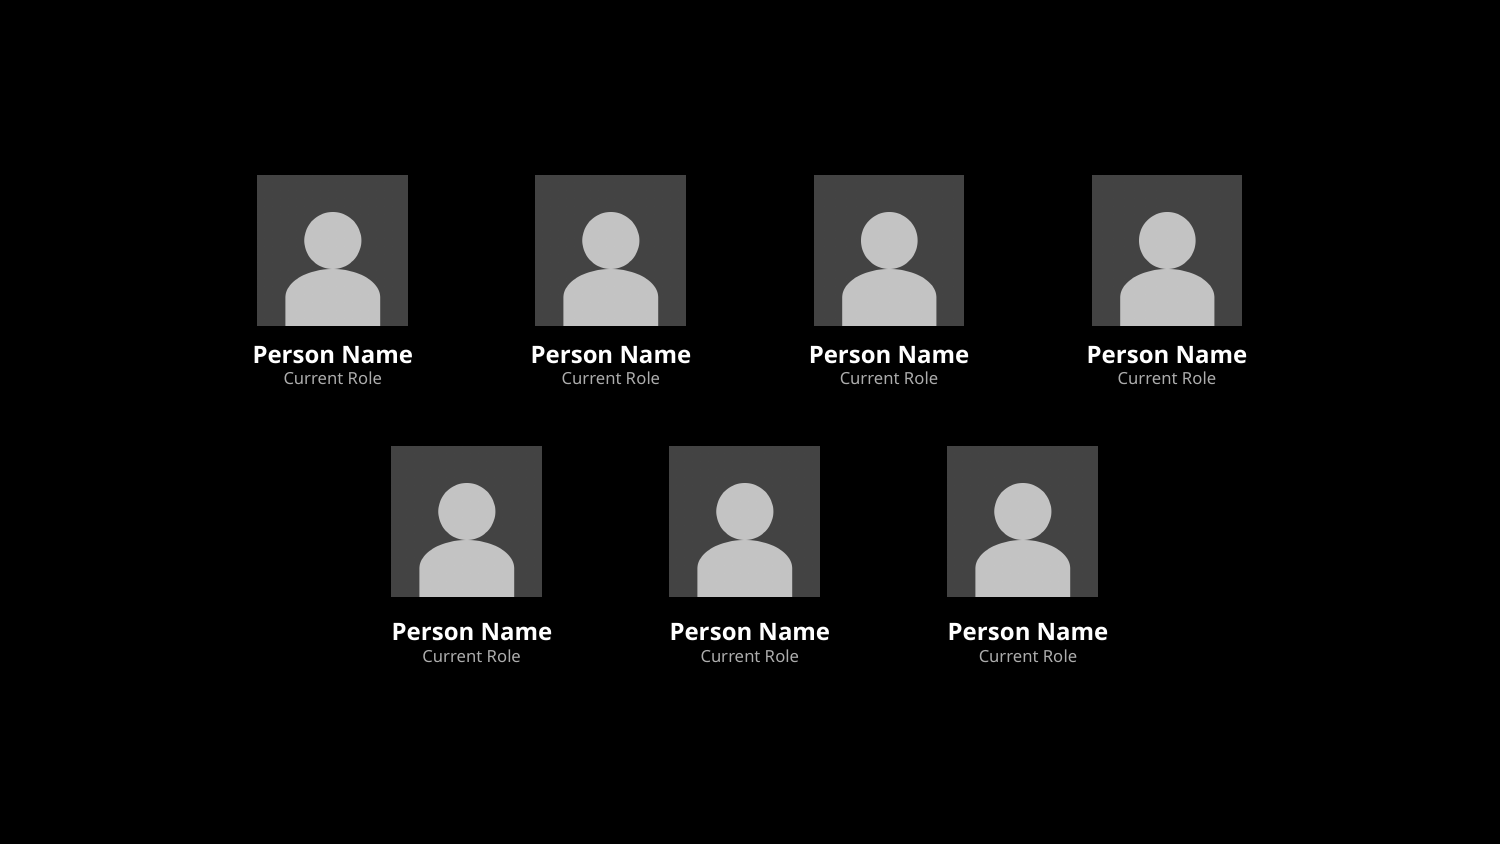

Person Name
Current Role
Person Name
Current Role
Person Name
Current Role
Person Name
Current Role
Person Name
Current Role
Person Name
Current Role
Person Name
Current Role